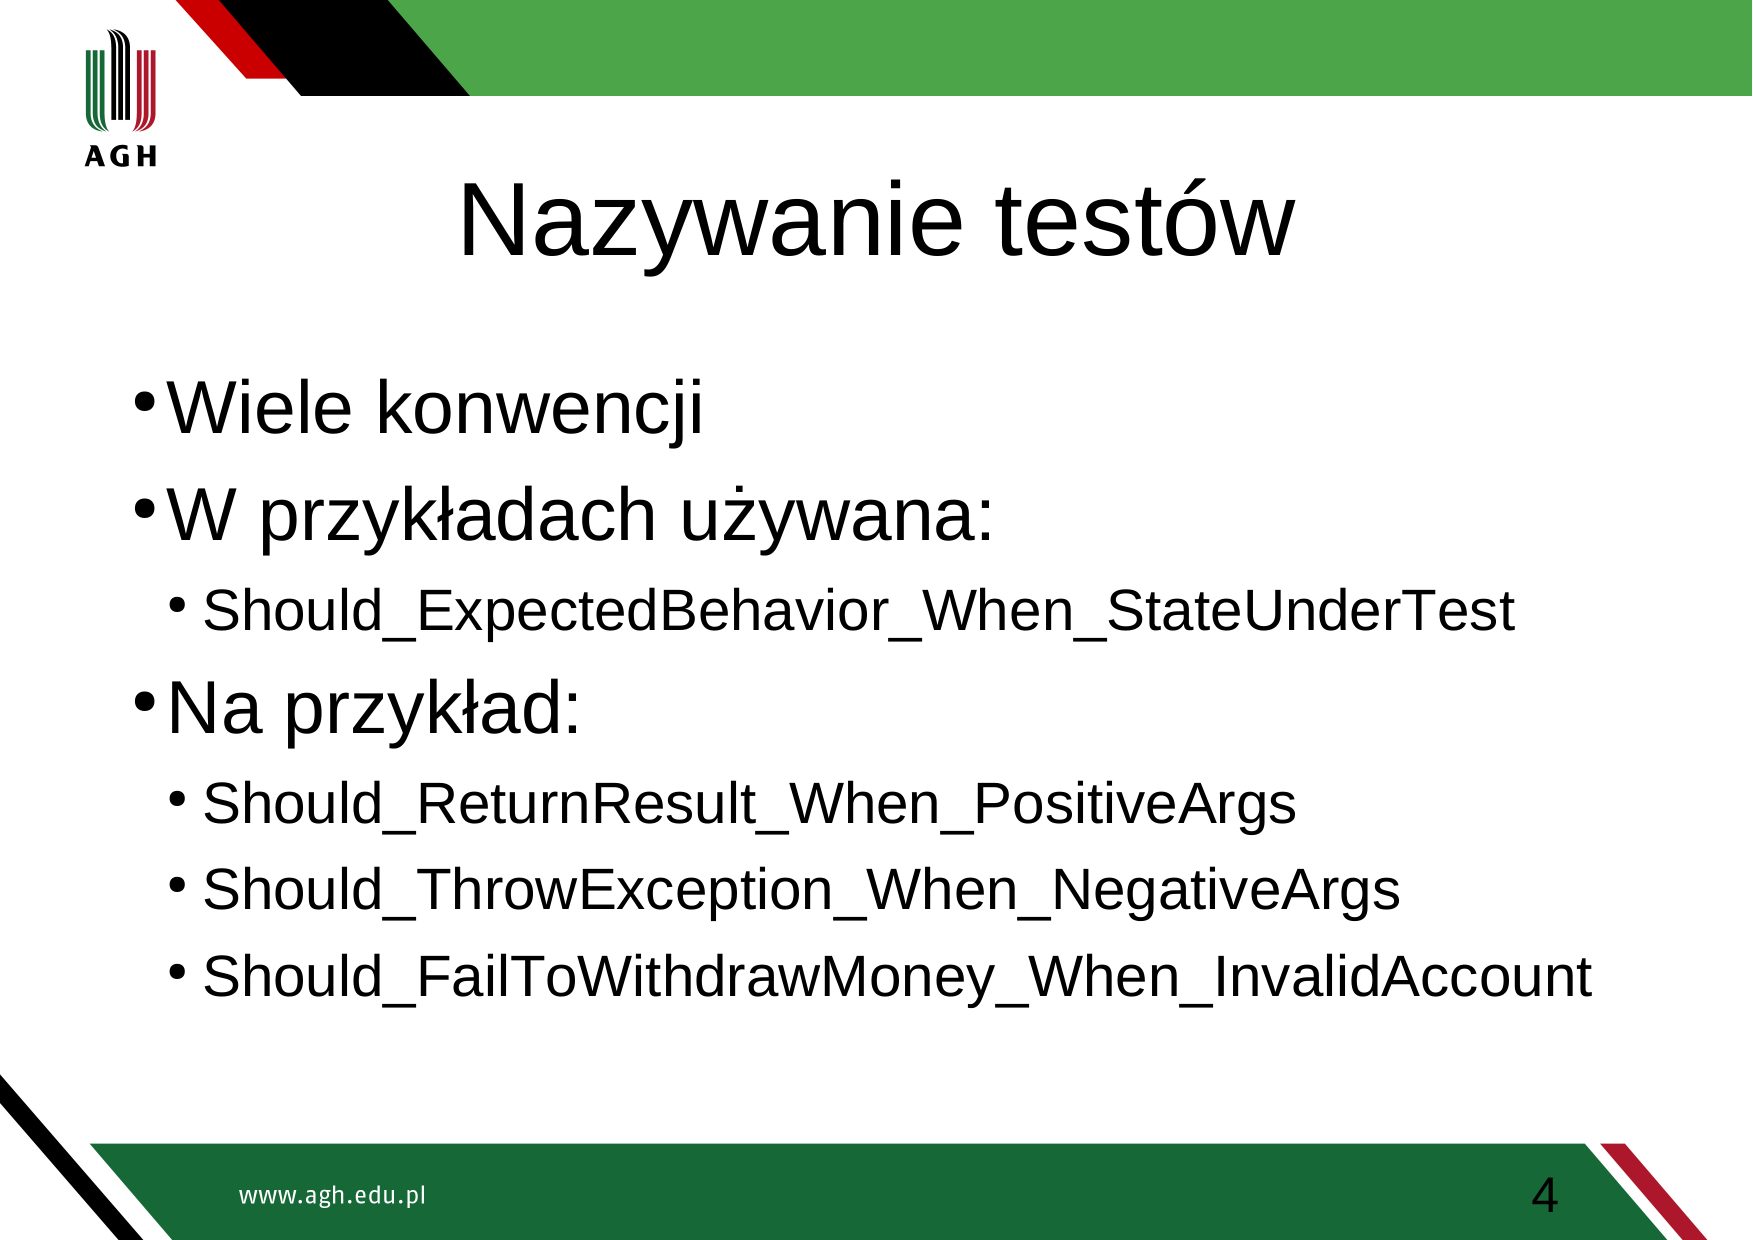

# Nazywanie testów
Wiele konwencji
W przykładach używana:
Should_ExpectedBehavior_When_StateUnderTest
Na przykład:
Should_ReturnResult_When_PositiveArgs
Should_ThrowException_When_NegativeArgs
Should_FailToWithdrawMoney_When_InvalidAccount